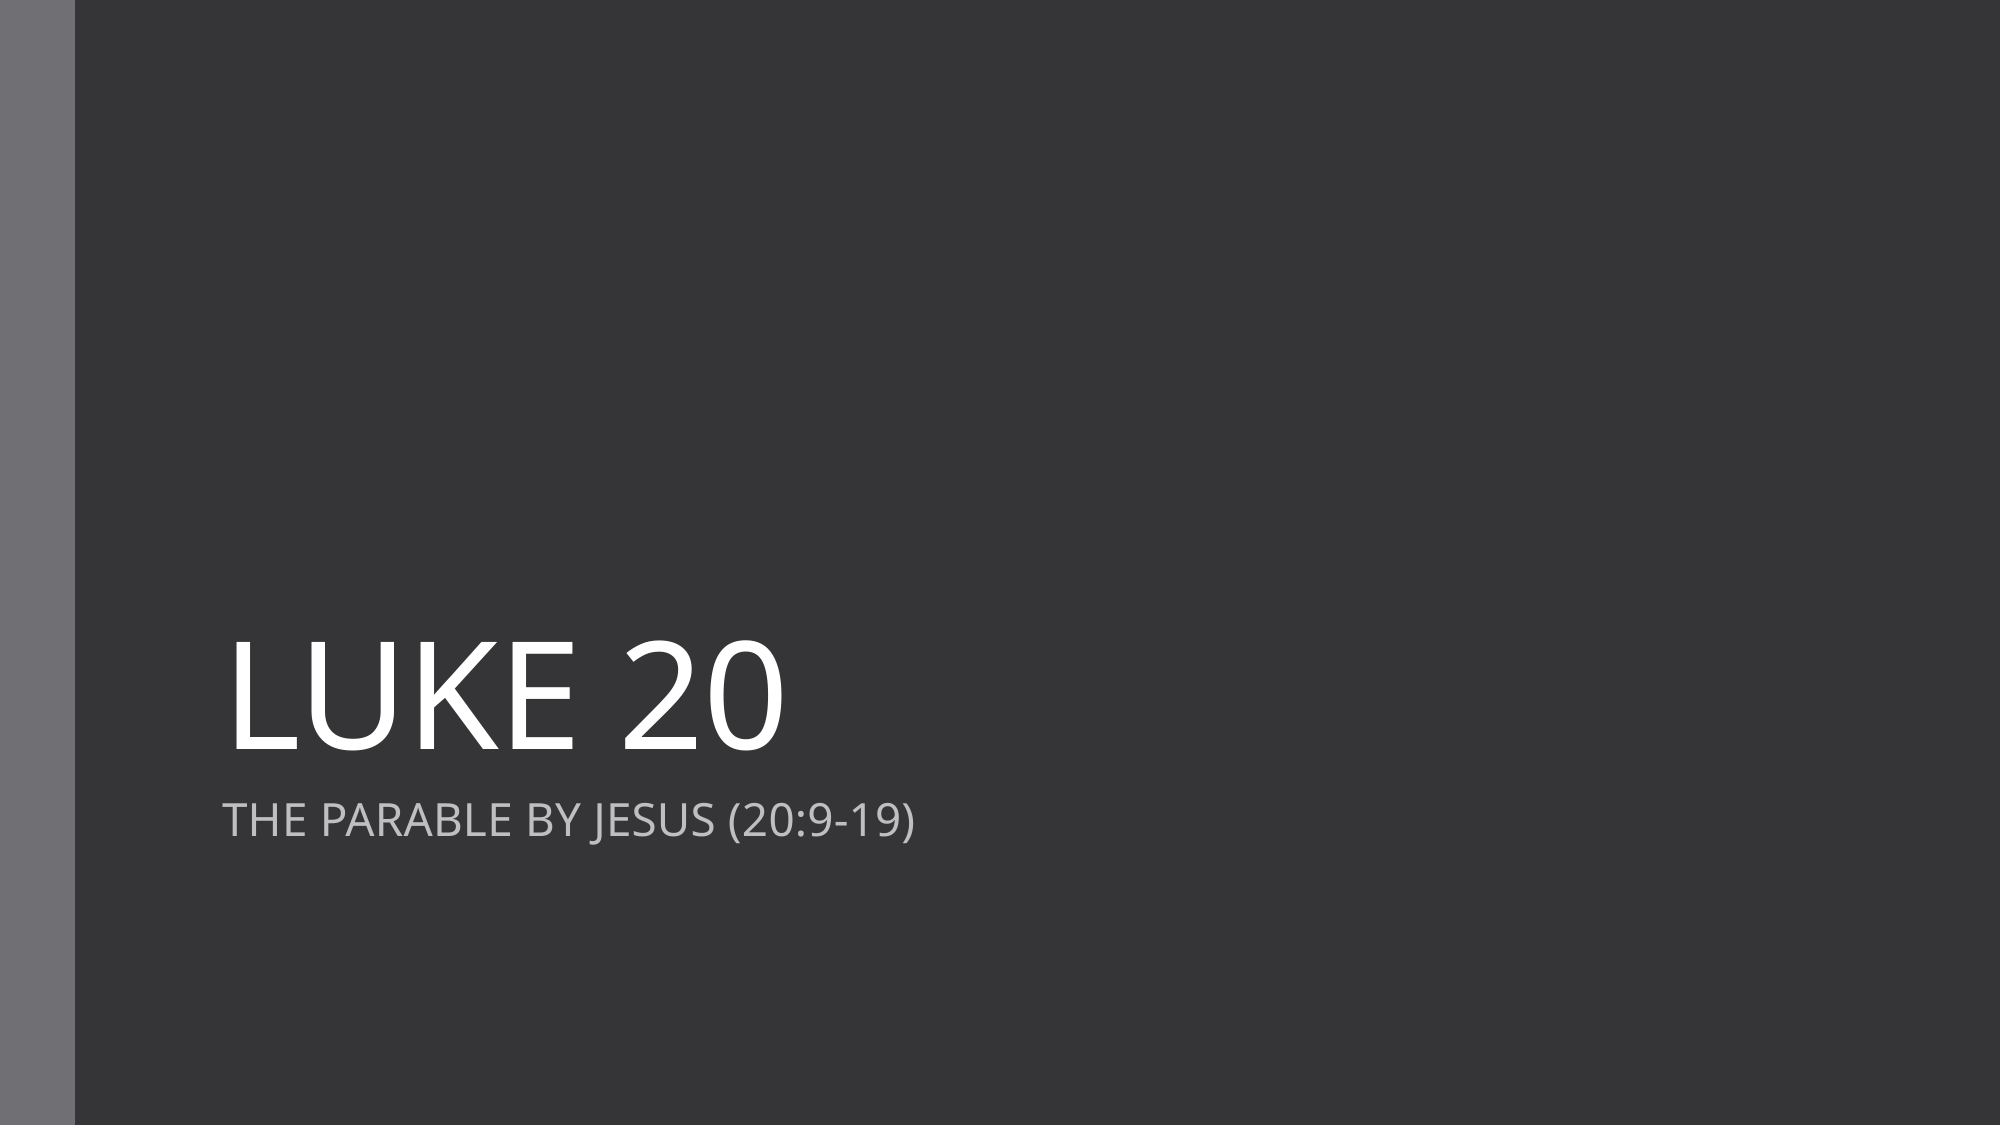

# LUKE 20
THE PARABLE BY JESUS (20:9-19)